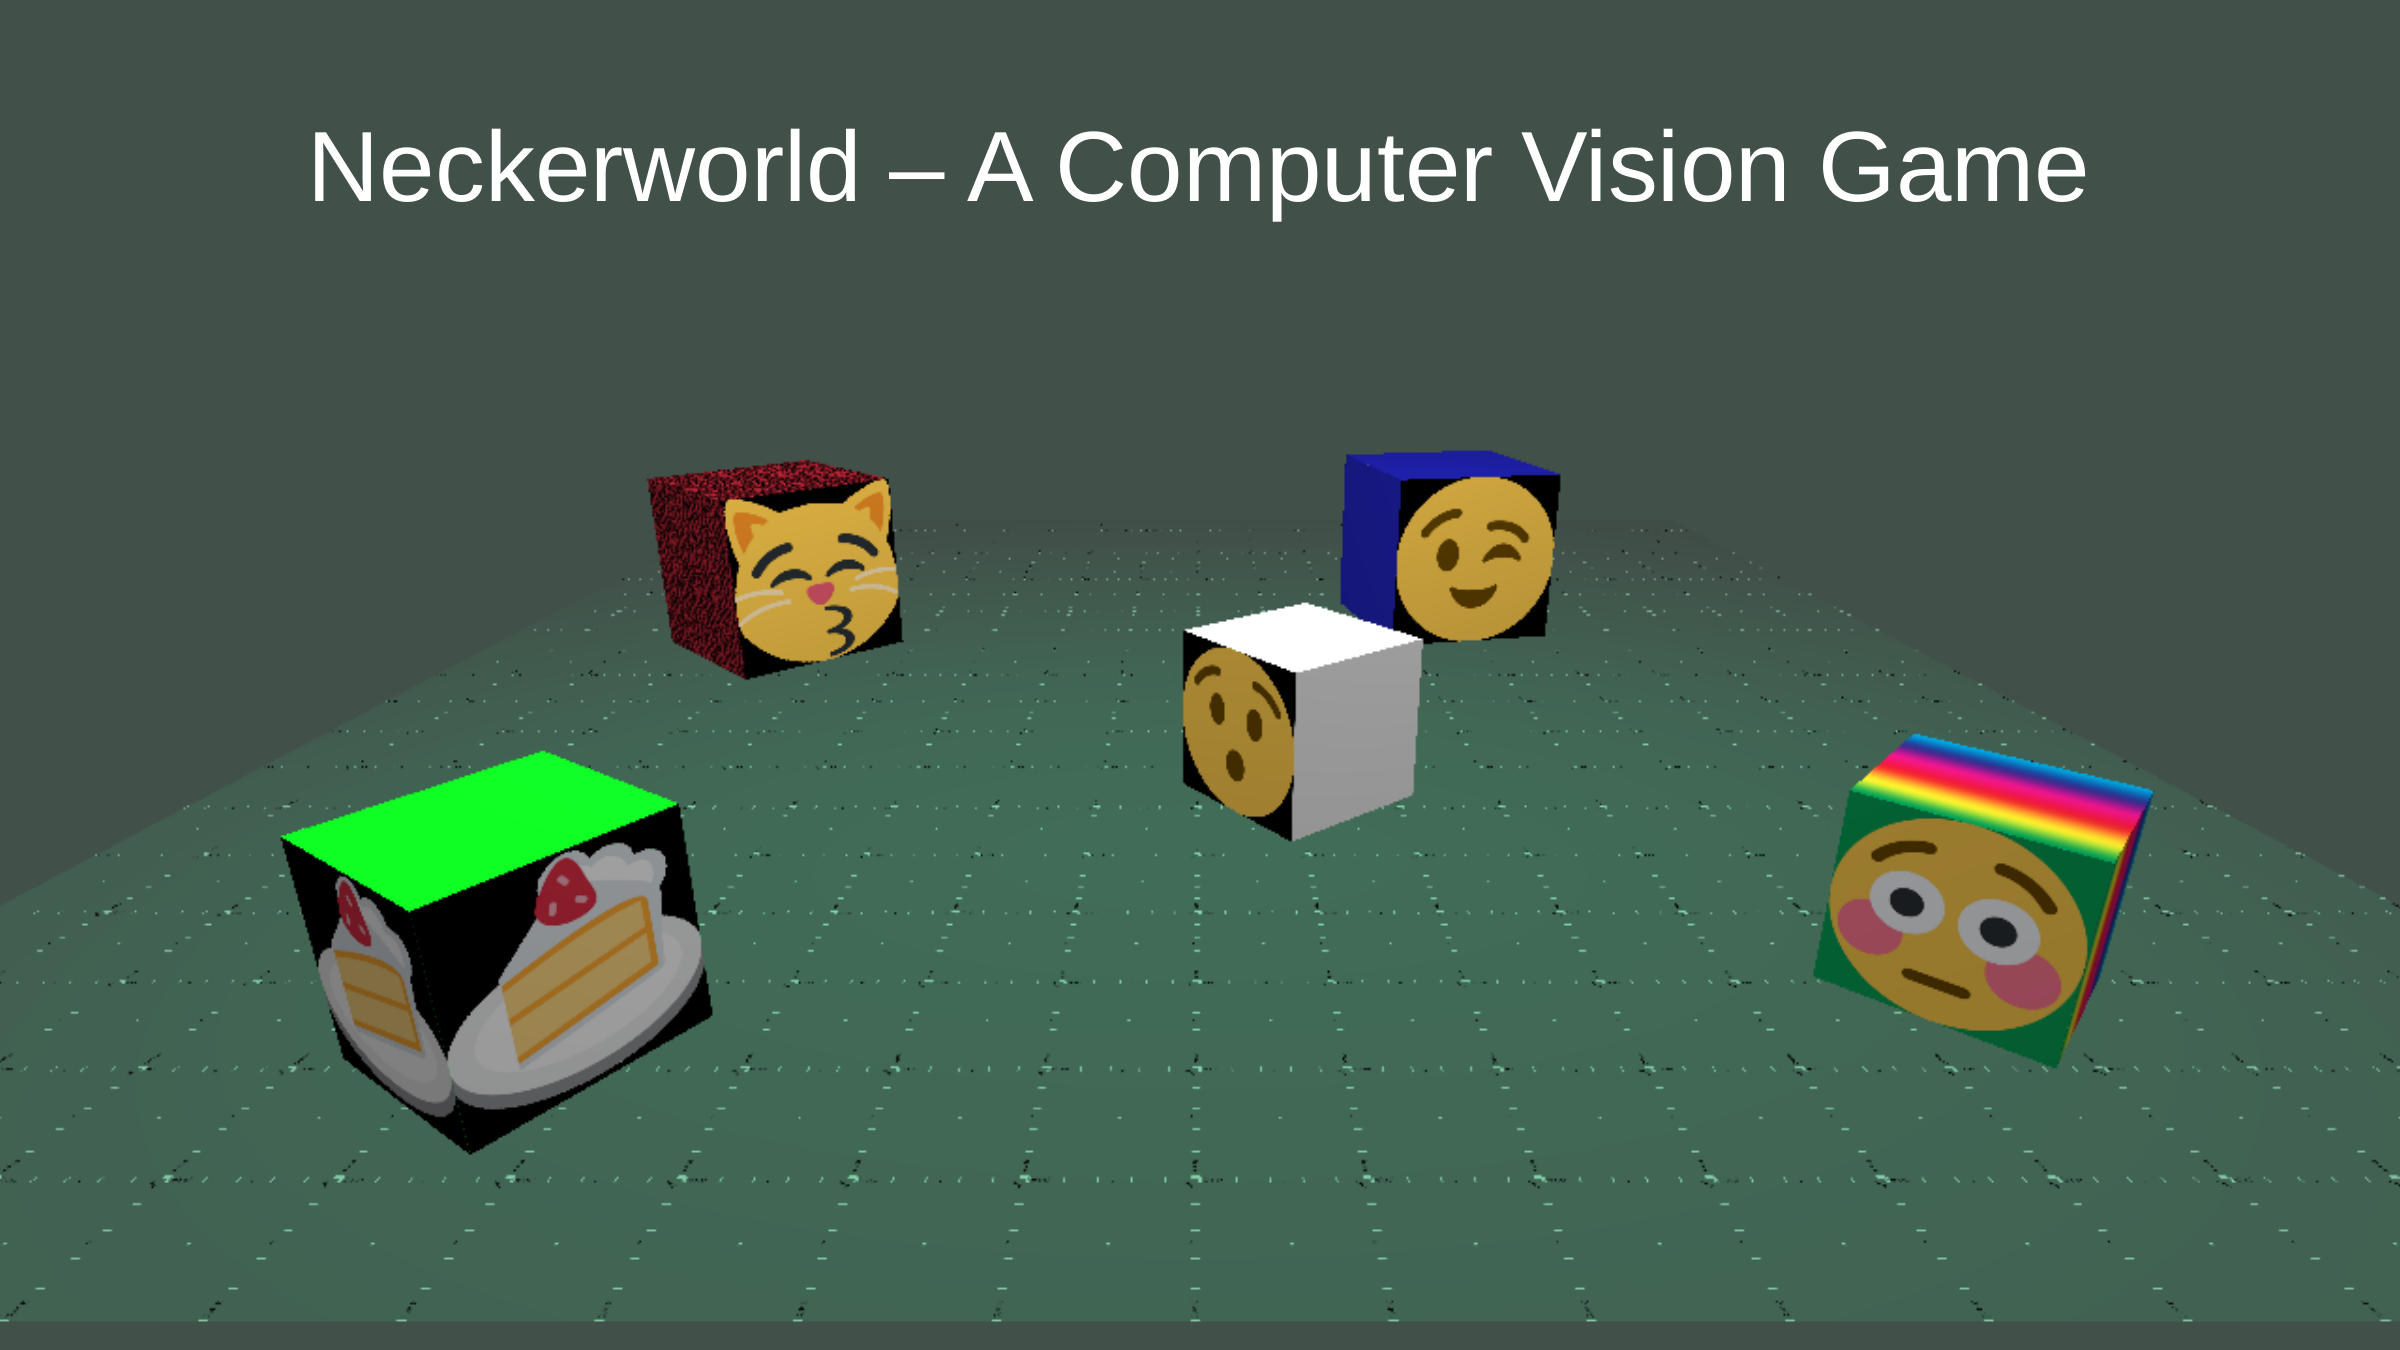

# Neckerworld – A Computer Vision Game